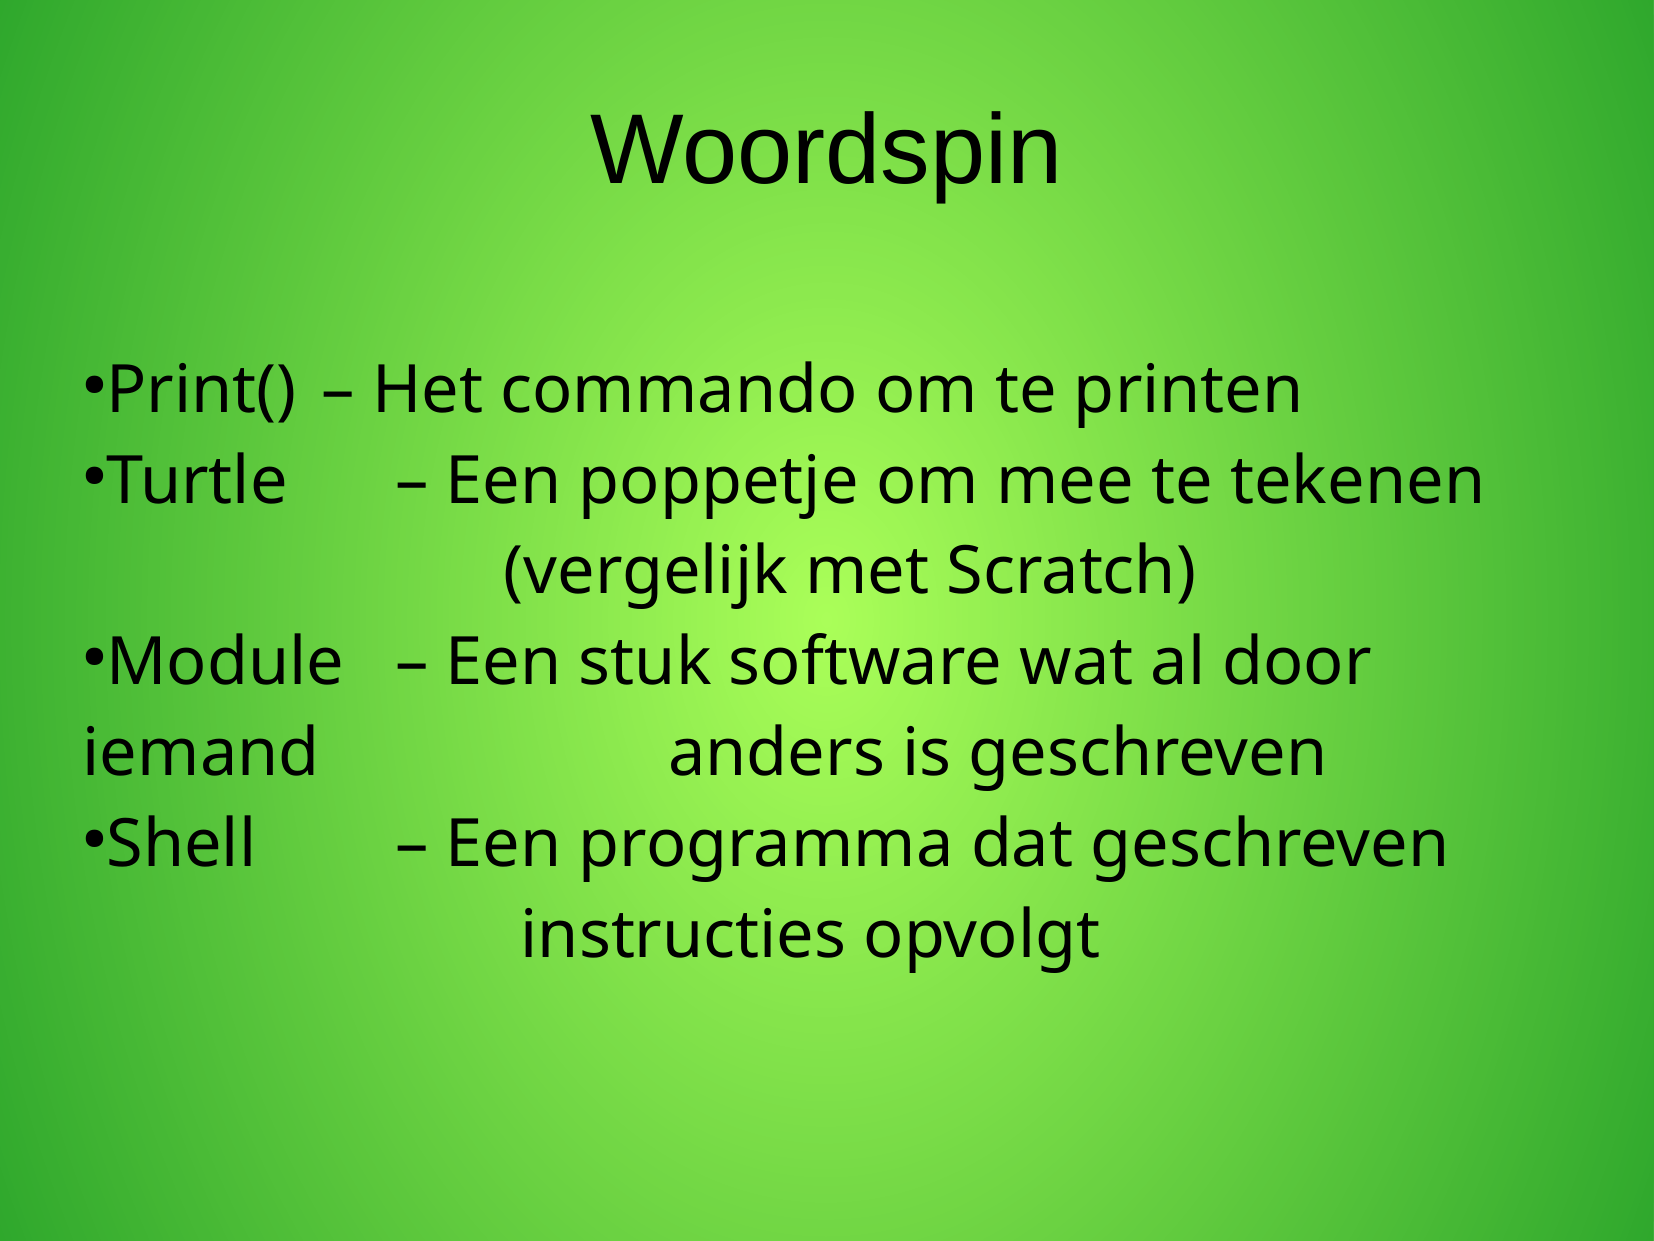

# Woordspin
Print()	 – Het commando om te printen
Turtle		 – Een poppetje om mee te tekenen 						 (vergelijk met Scratch)
Module 	 – Een stuk software wat al door iemand 				 anders is geschreven
Shell 		 – Een programma dat geschreven 							 instructies opvolgt